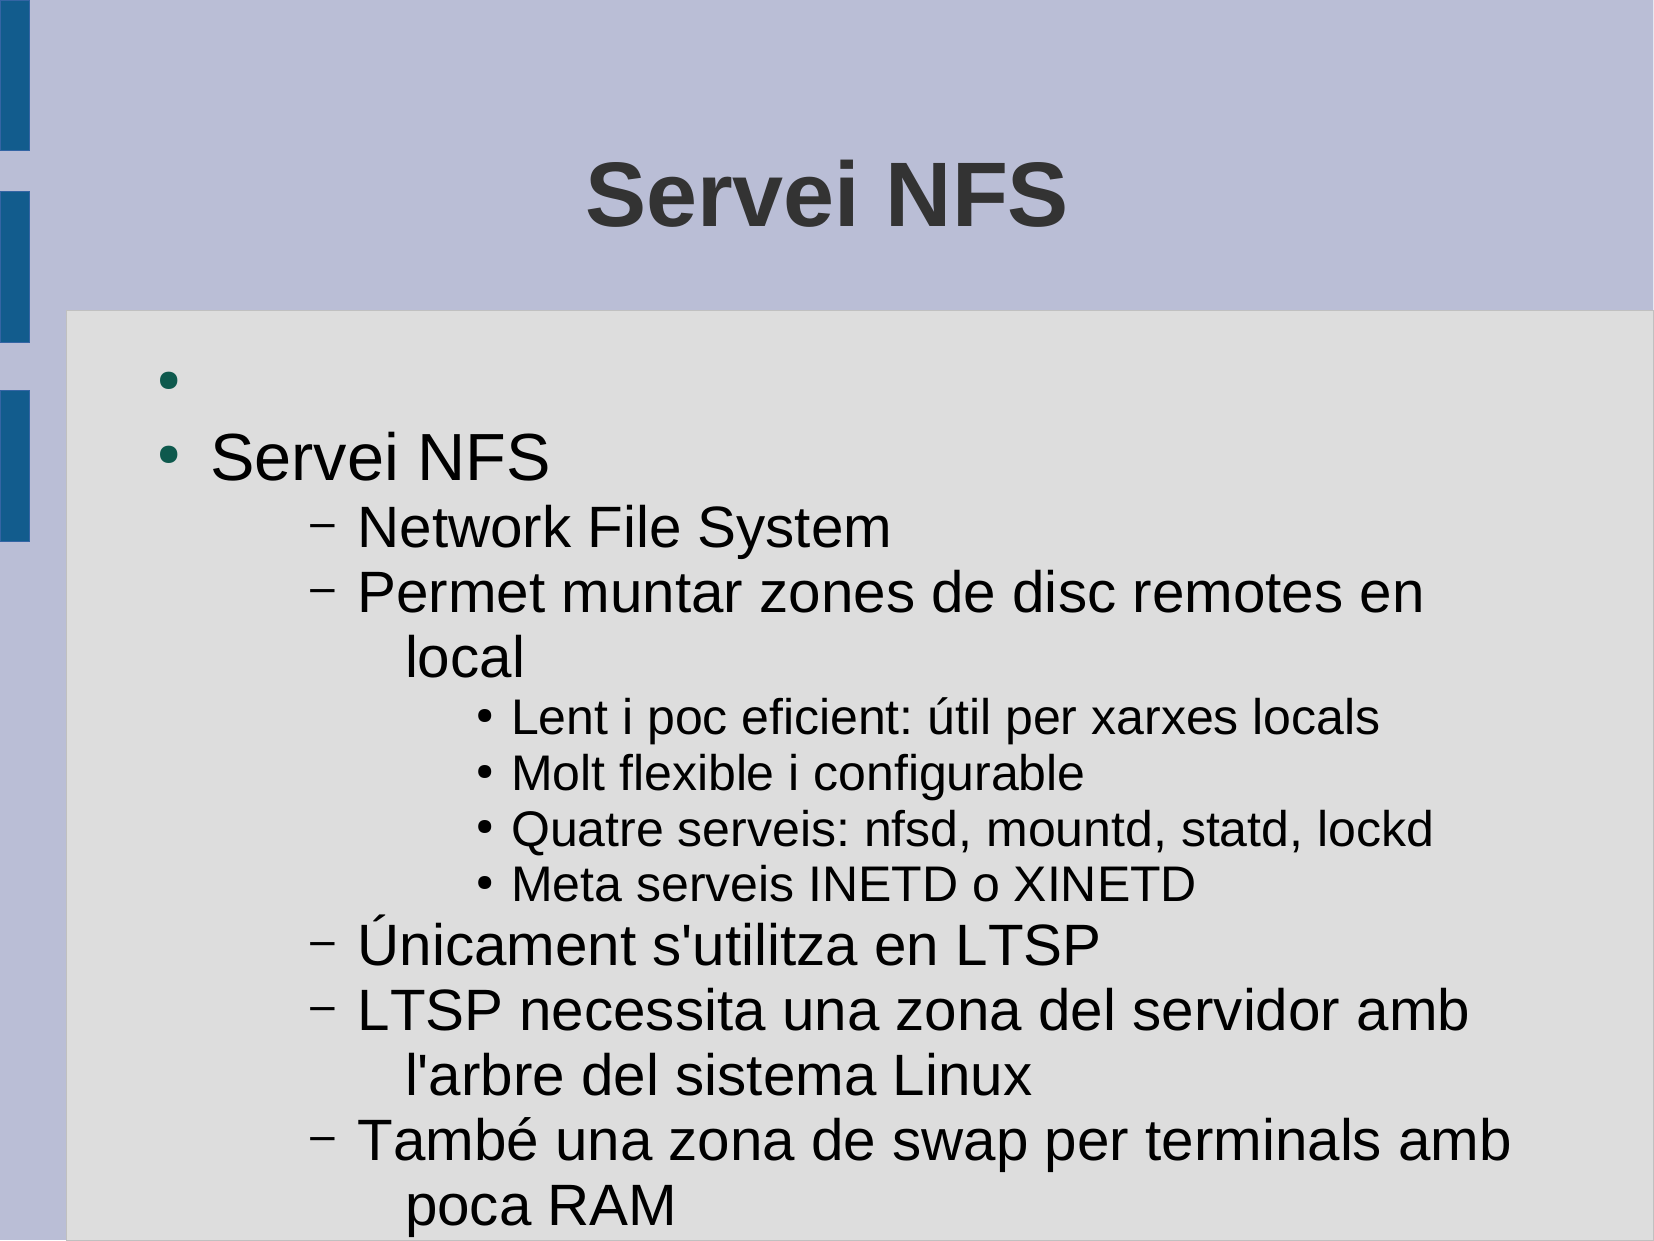

# Servei NFS
Servei NFS
Network File System
Permet muntar zones de disc remotes en local
Lent i poc eficient: útil per xarxes locals
Molt flexible i configurable
Quatre serveis: nfsd, mountd, statd, lockd
Meta serveis INETD o XINETD
Únicament s'utilitza en LTSP
LTSP necessita una zona del servidor amb l'arbre del sistema Linux
També una zona de swap per terminals amb poca RAM